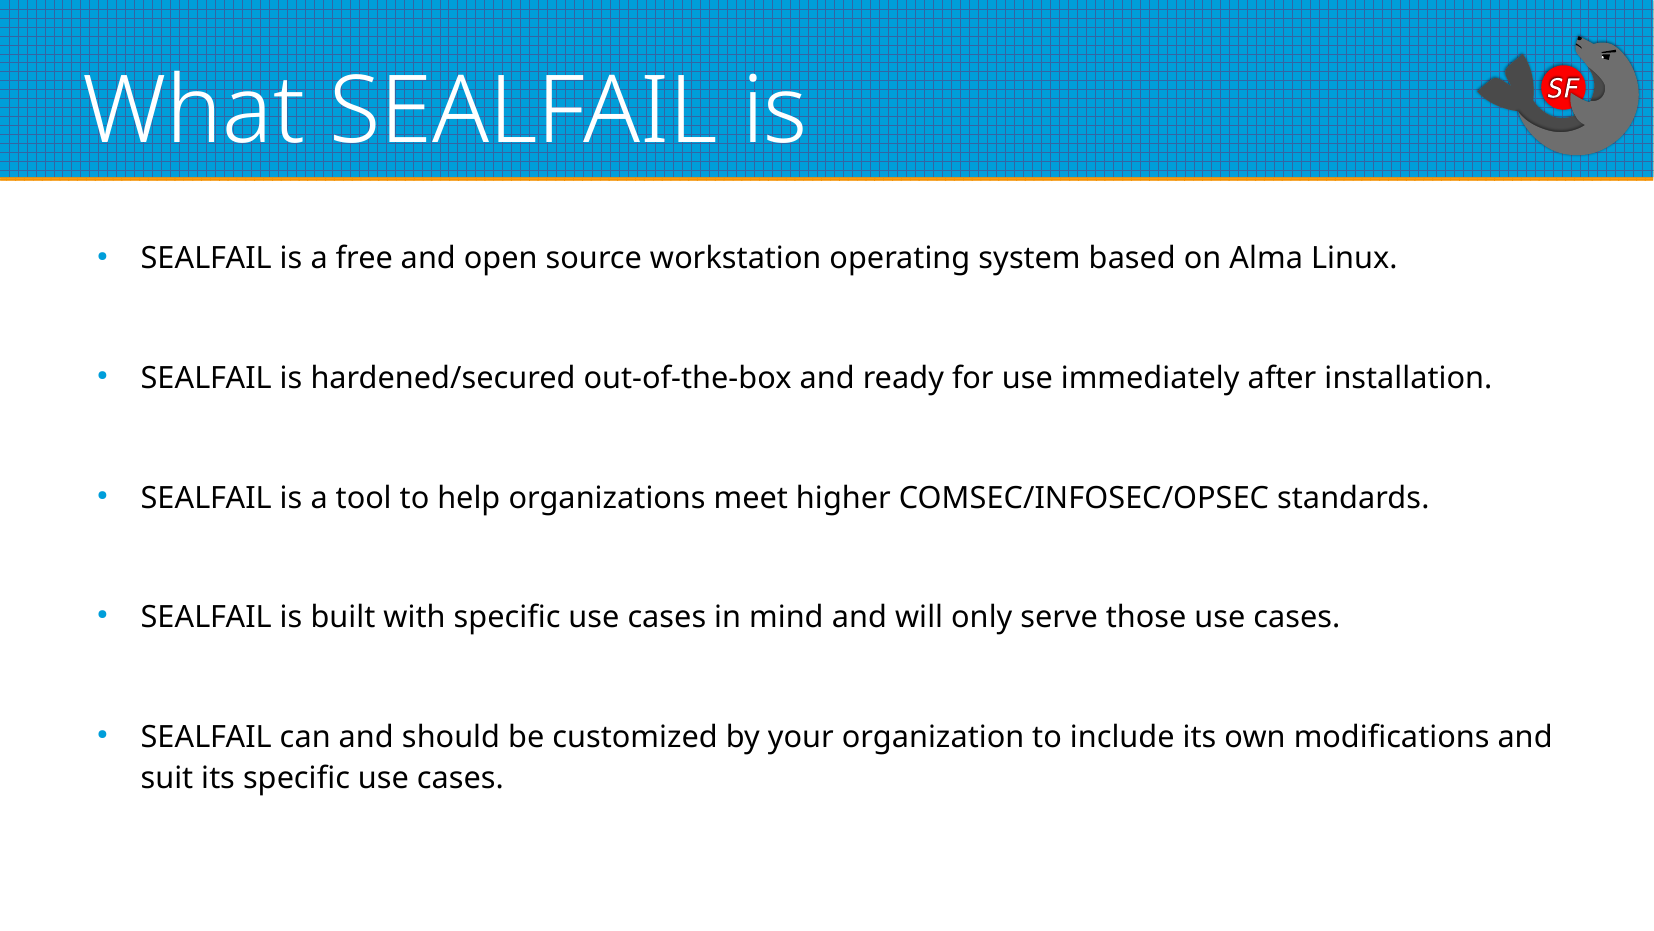

# What SEALFAIL is
SEALFAIL is a free and open source workstation operating system based on Alma Linux.
SEALFAIL is hardened/secured out-of-the-box and ready for use immediately after installation.
SEALFAIL is a tool to help organizations meet higher COMSEC/INFOSEC/OPSEC standards.
SEALFAIL is built with specific use cases in mind and will only serve those use cases.
SEALFAIL can and should be customized by your organization to include its own modifications and suit its specific use cases.